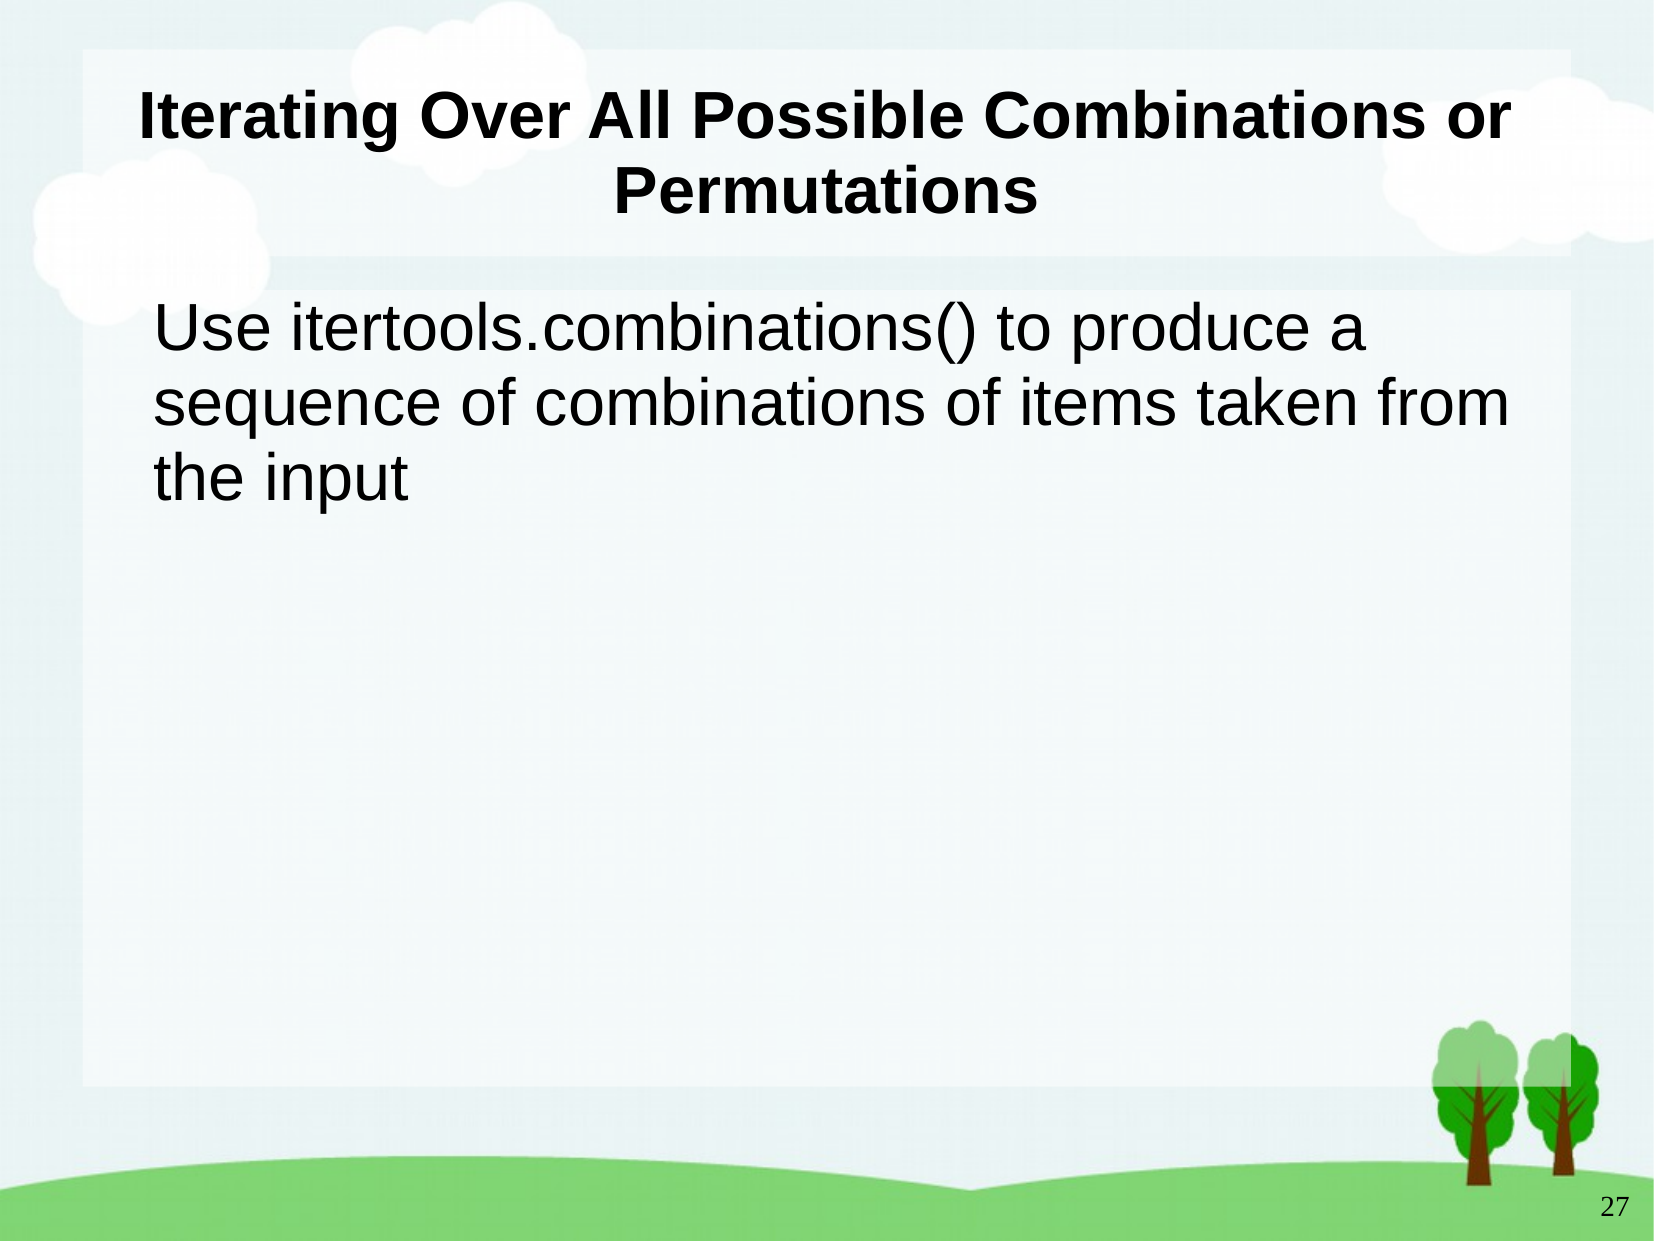

# Iterating Over All Possible Combinations or Permutations
Use itertools.combinations() to produce a sequence of combinations of items taken from the input
27